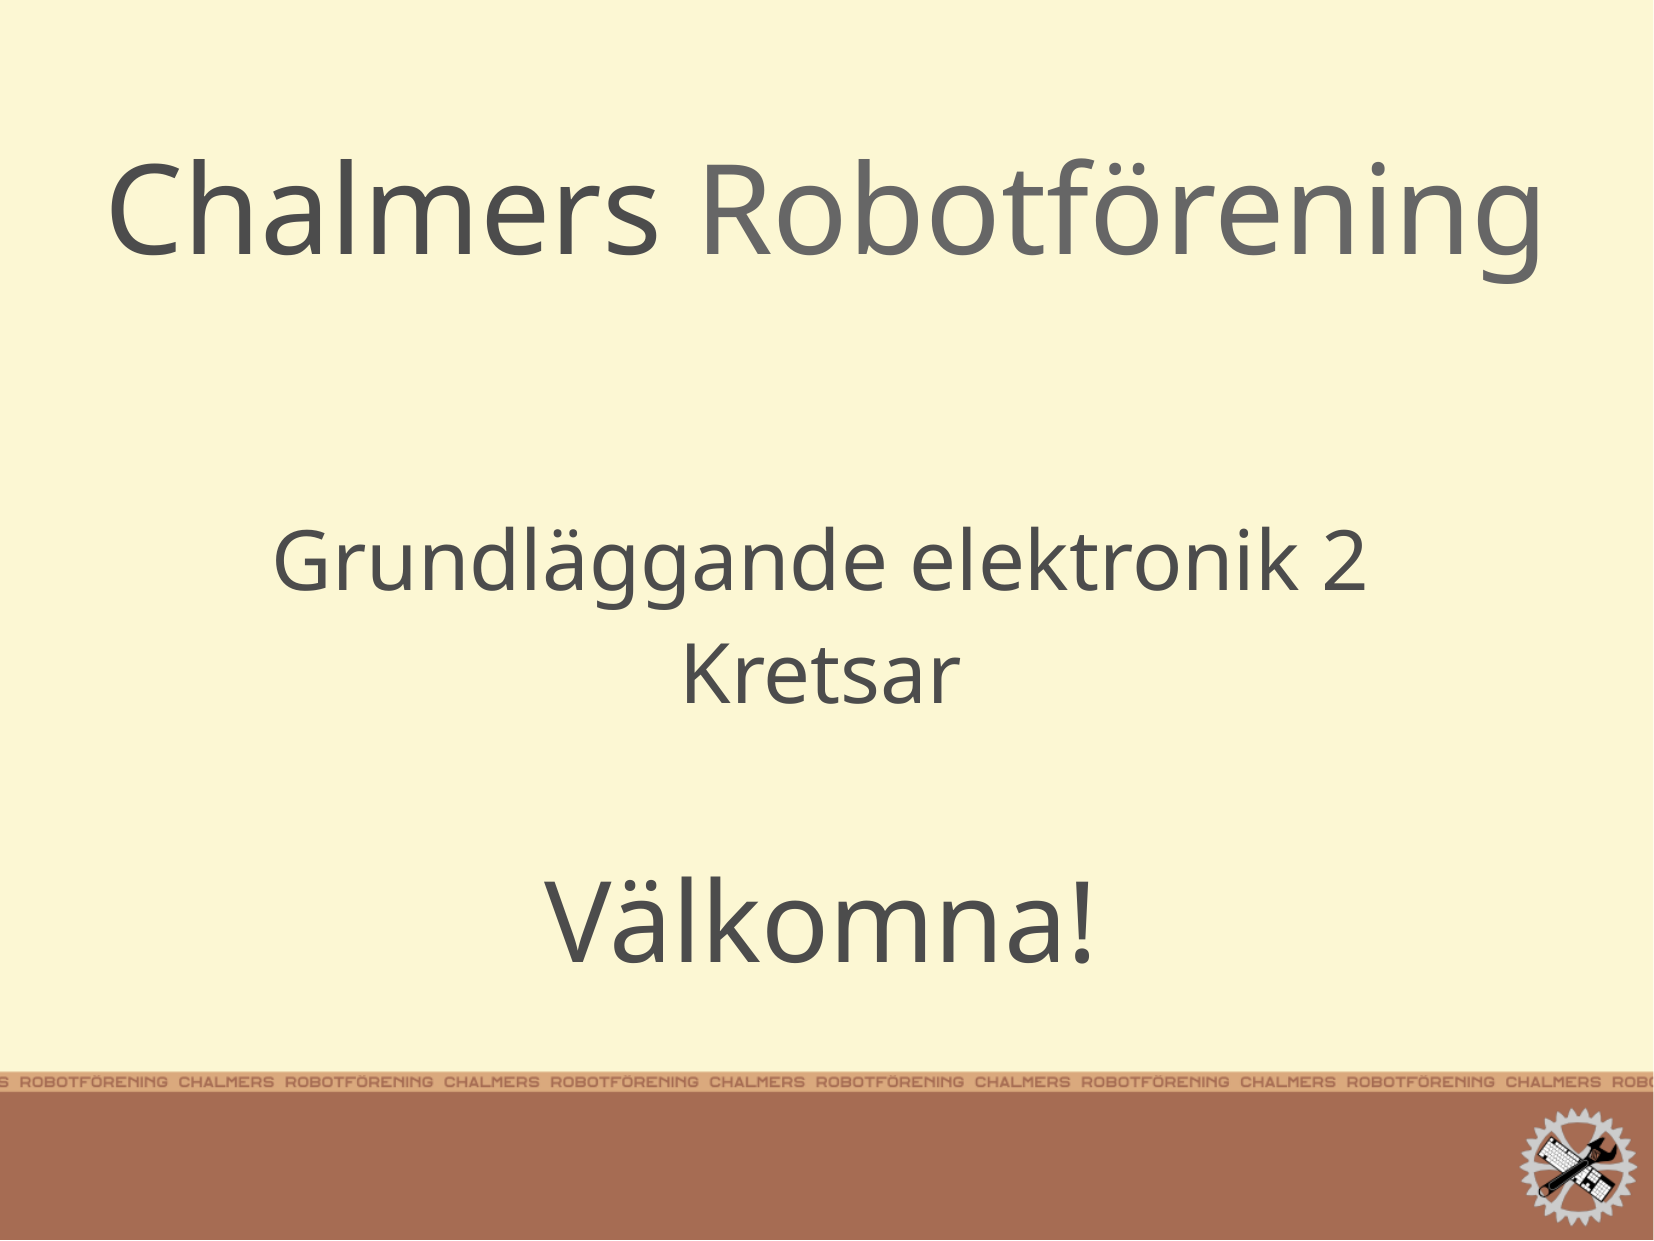

# Chalmers Robotförening
Grundläggande elektronik 2
Kretsar
Välkomna!